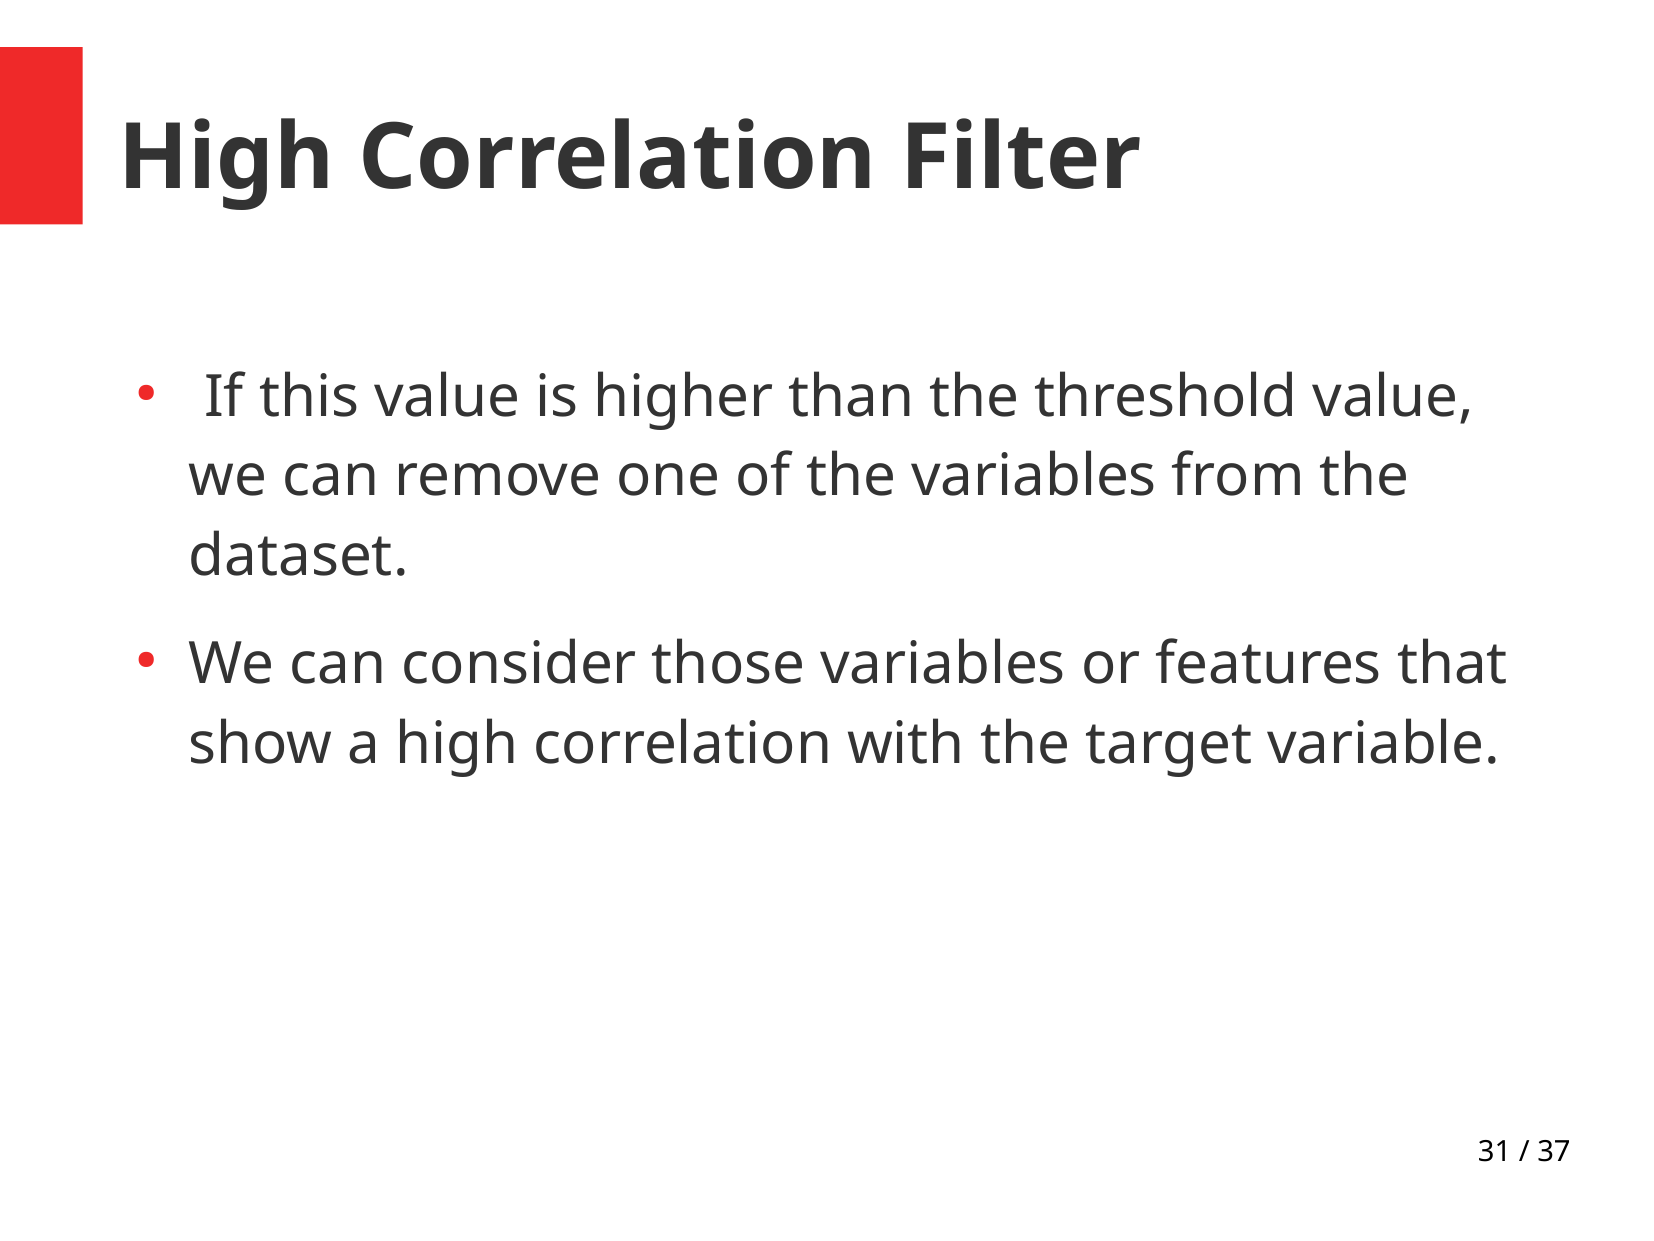

# High Correlation Filter
 If this value is higher than the threshold value, we can remove one of the variables from the dataset.
We can consider those variables or features that show a high correlation with the target variable.
31